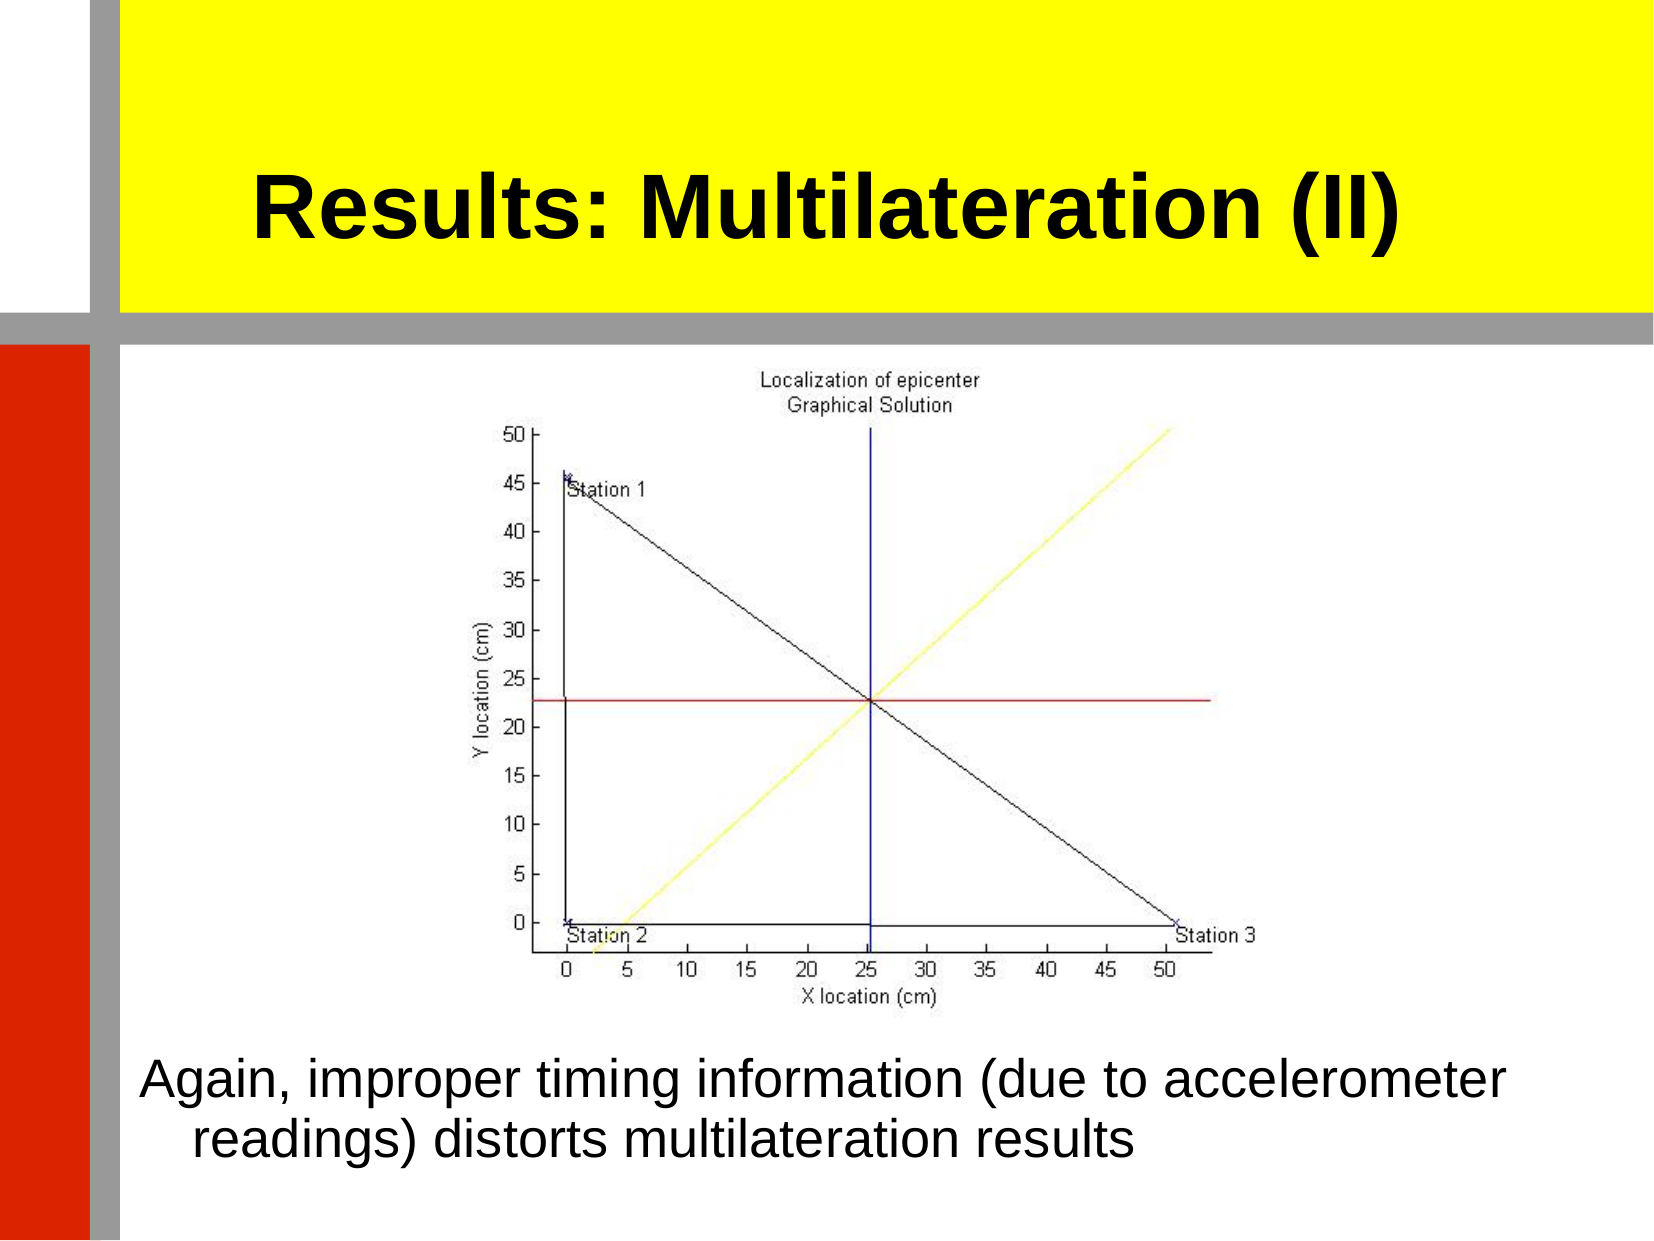

# Results: Multilateration (II)
Again, improper timing information (due to accelerometer readings) distorts multilateration results